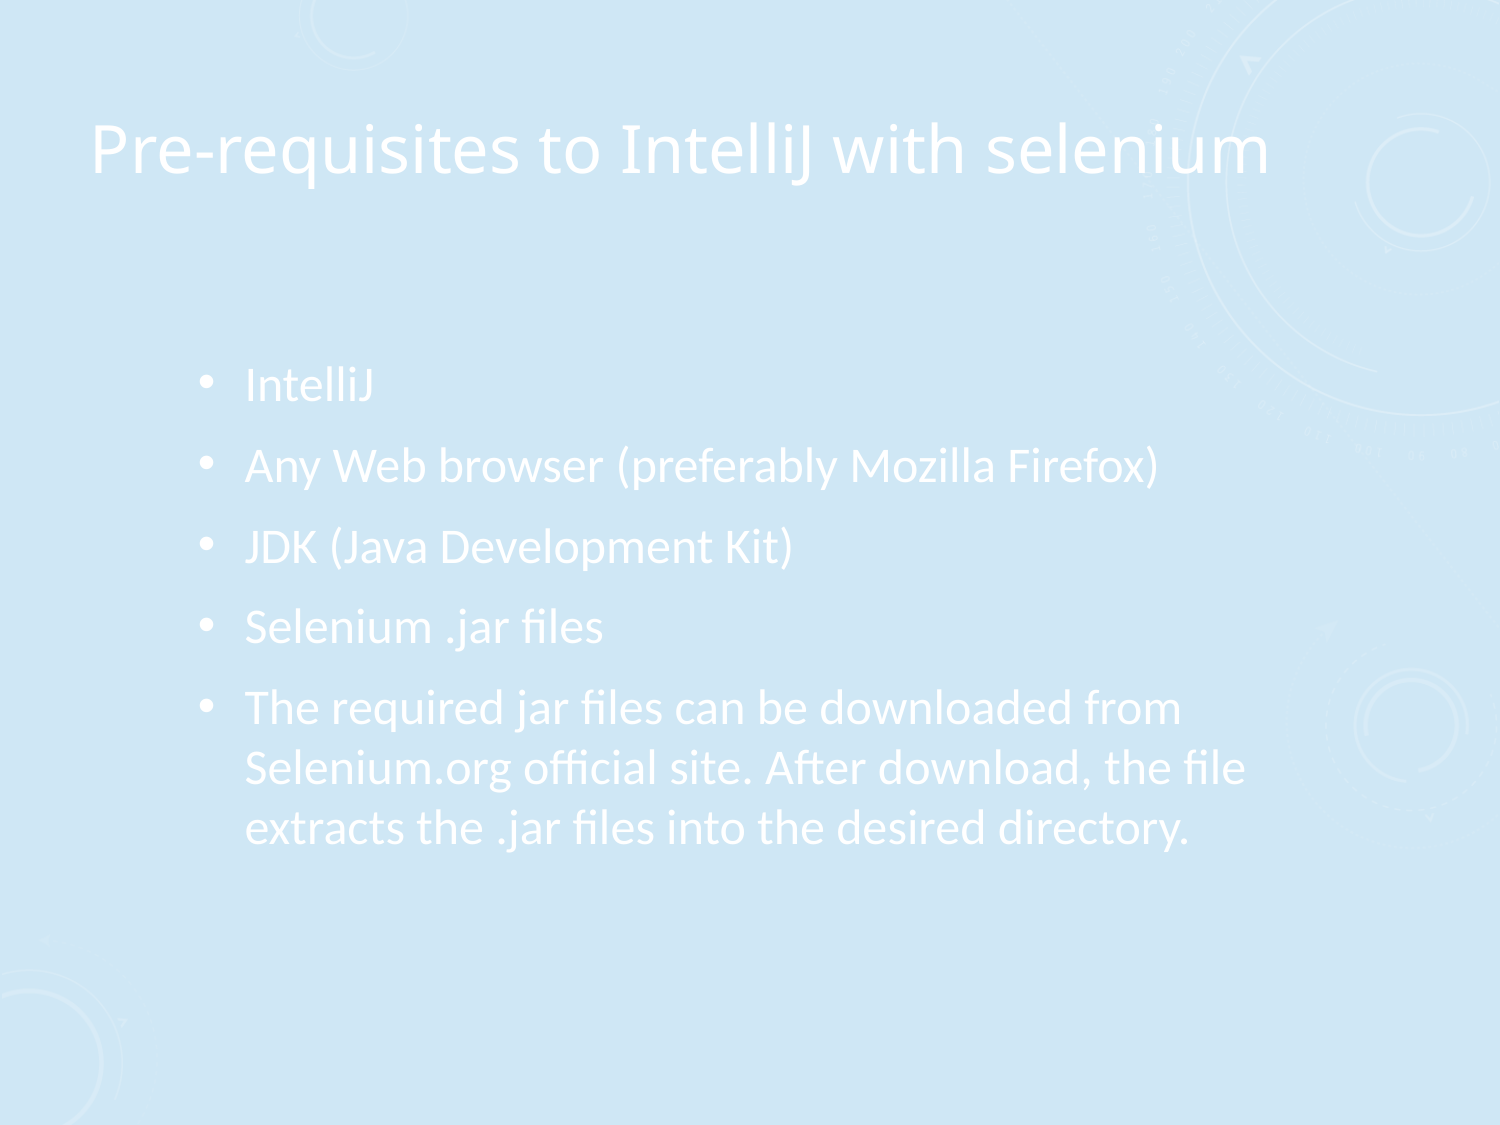

# Pre-requisites to IntelliJ with selenium
IntelliJ
Any Web browser (preferably Mozilla Firefox)
JDK (Java Development Kit)
Selenium .jar files
The required jar files can be downloaded from Selenium.org official site. After download, the file extracts the .jar files into the desired directory.